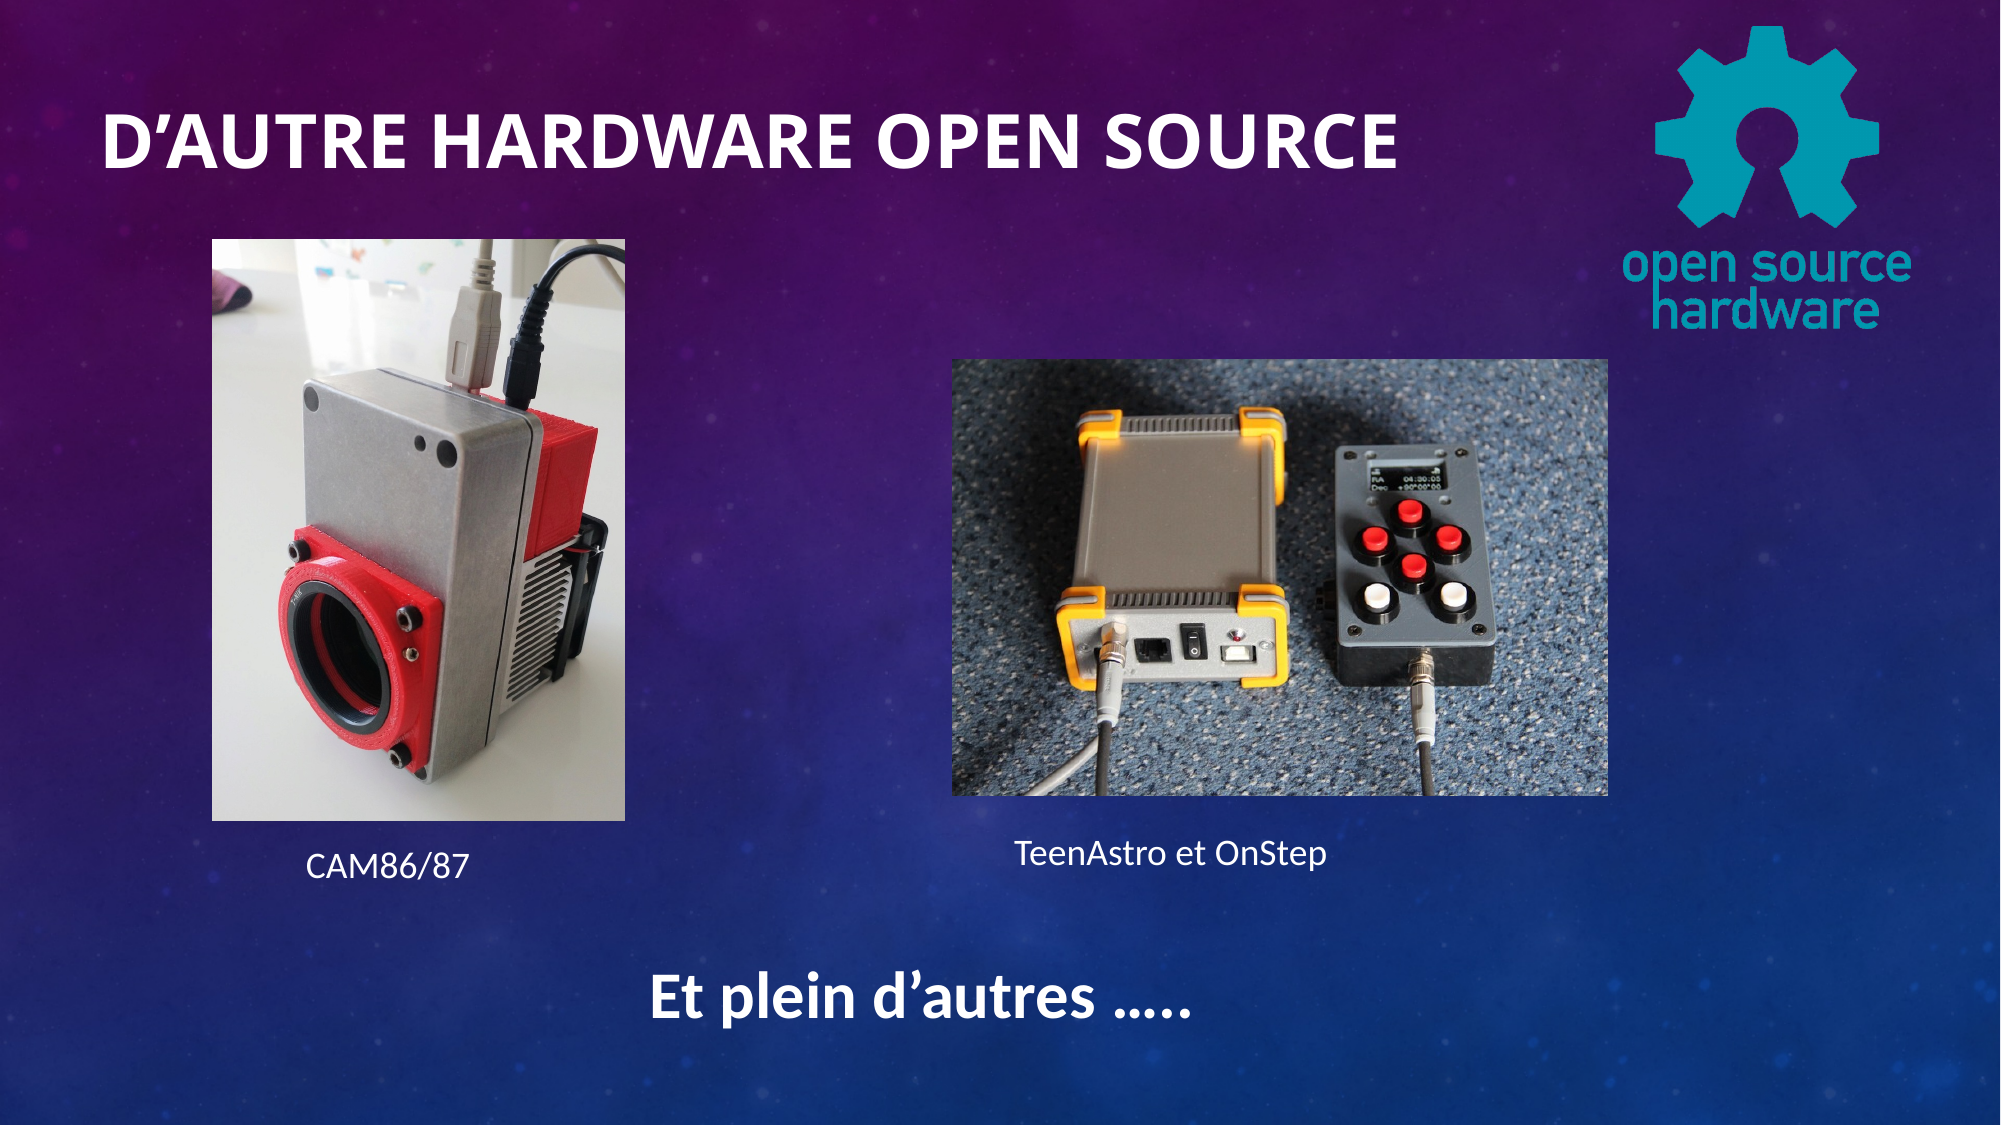

# D’autre Hardware Open Source
TeenAstro et OnStep
CAM86/87
Et plein d’autres …..